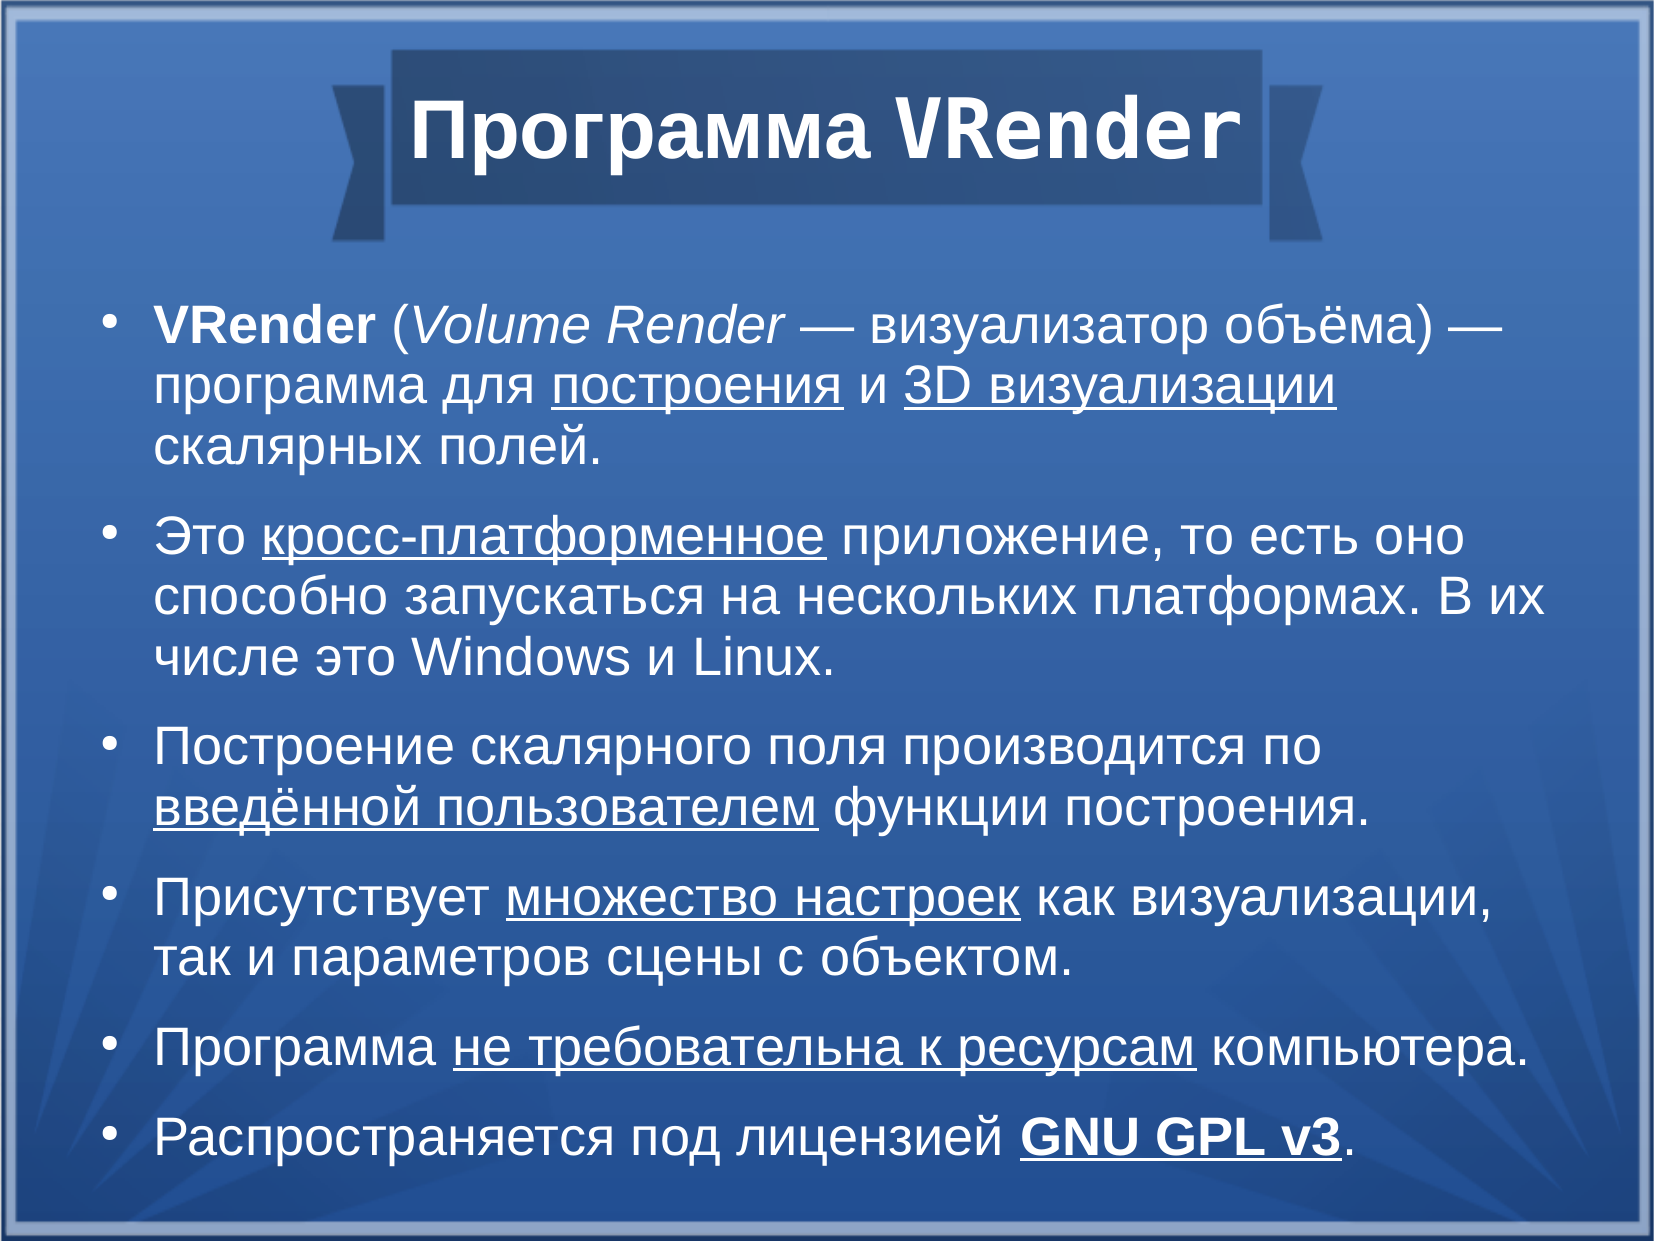

# Программа VRender
VRender (Volume Render — визуализатор объёма) — программа для построения и 3D визуализации скалярных полей.
Это кросс-платформенное приложение, то есть оно способно запускаться на нескольких платформах. В их числе это Windows и Linux.
Построение скалярного поля производится по введённой пользователем функции построения.
Присутствует множество настроек как визуализации, так и параметров сцены с объектом.
Программа не требовательна к ресурсам компьютера.
Распространяется под лицензией GNU GPL v3.